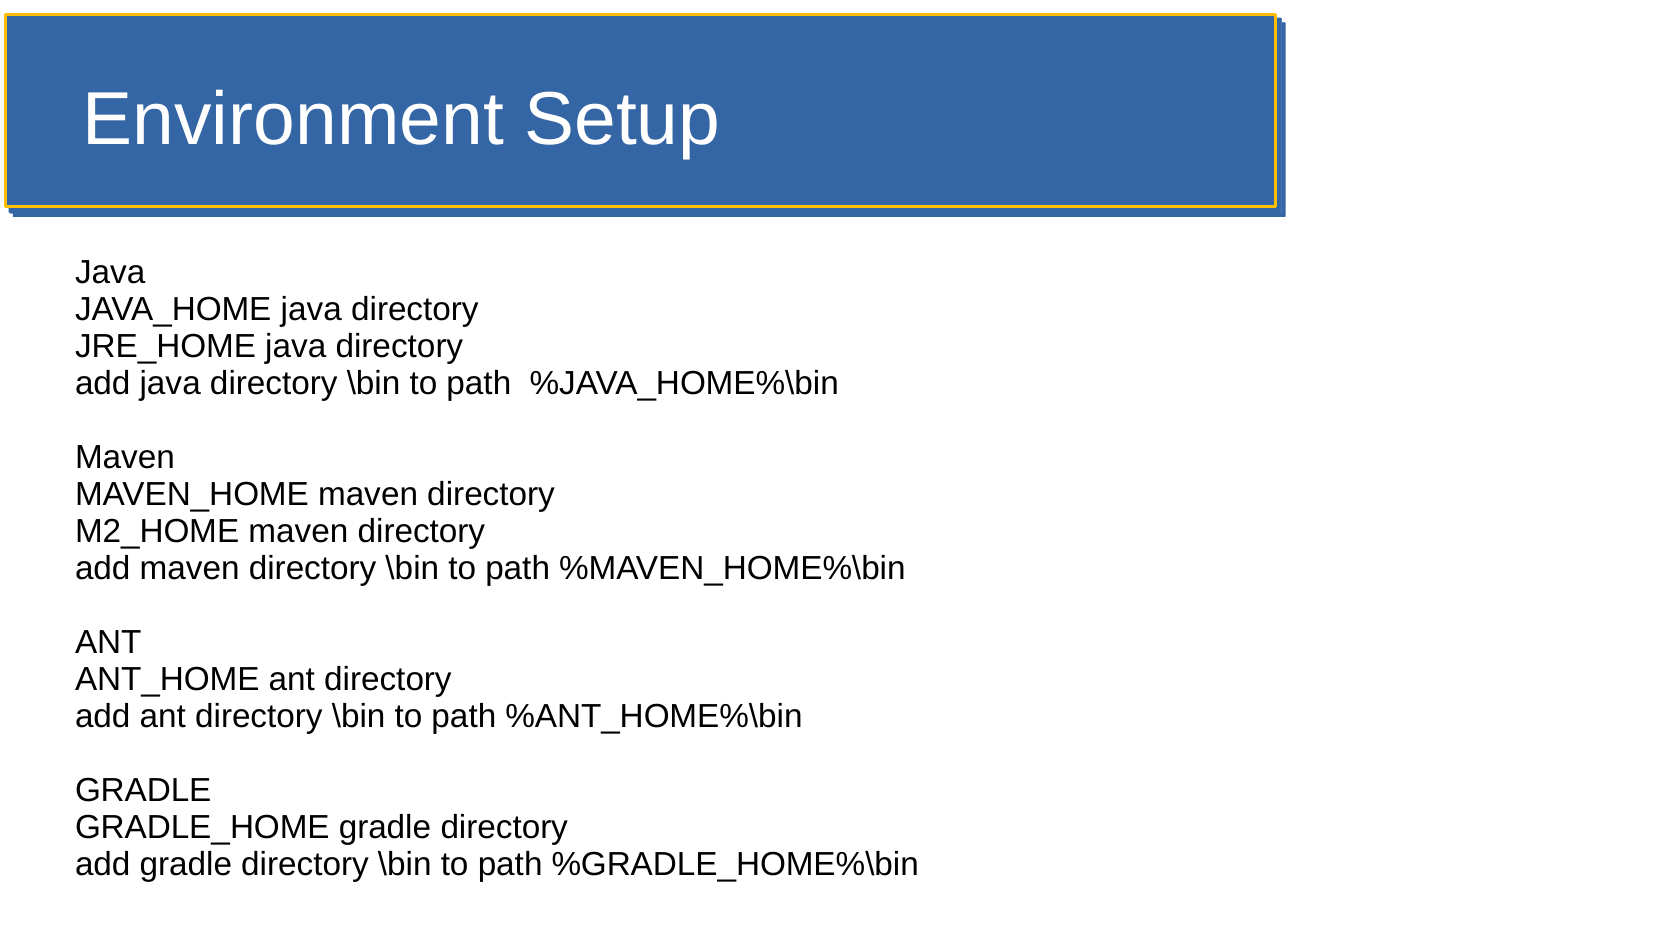

# Environment Setup
Java
JAVA_HOME java directory
JRE_HOME java directory
add java directory \bin to path %JAVA_HOME%\bin
Maven
MAVEN_HOME maven directory
M2_HOME maven directory
add maven directory \bin to path %MAVEN_HOME%\bin
ANT
ANT_HOME ant directory
add ant directory \bin to path %ANT_HOME%\bin
GRADLE
GRADLE_HOME gradle directory
add gradle directory \bin to path %GRADLE_HOME%\bin